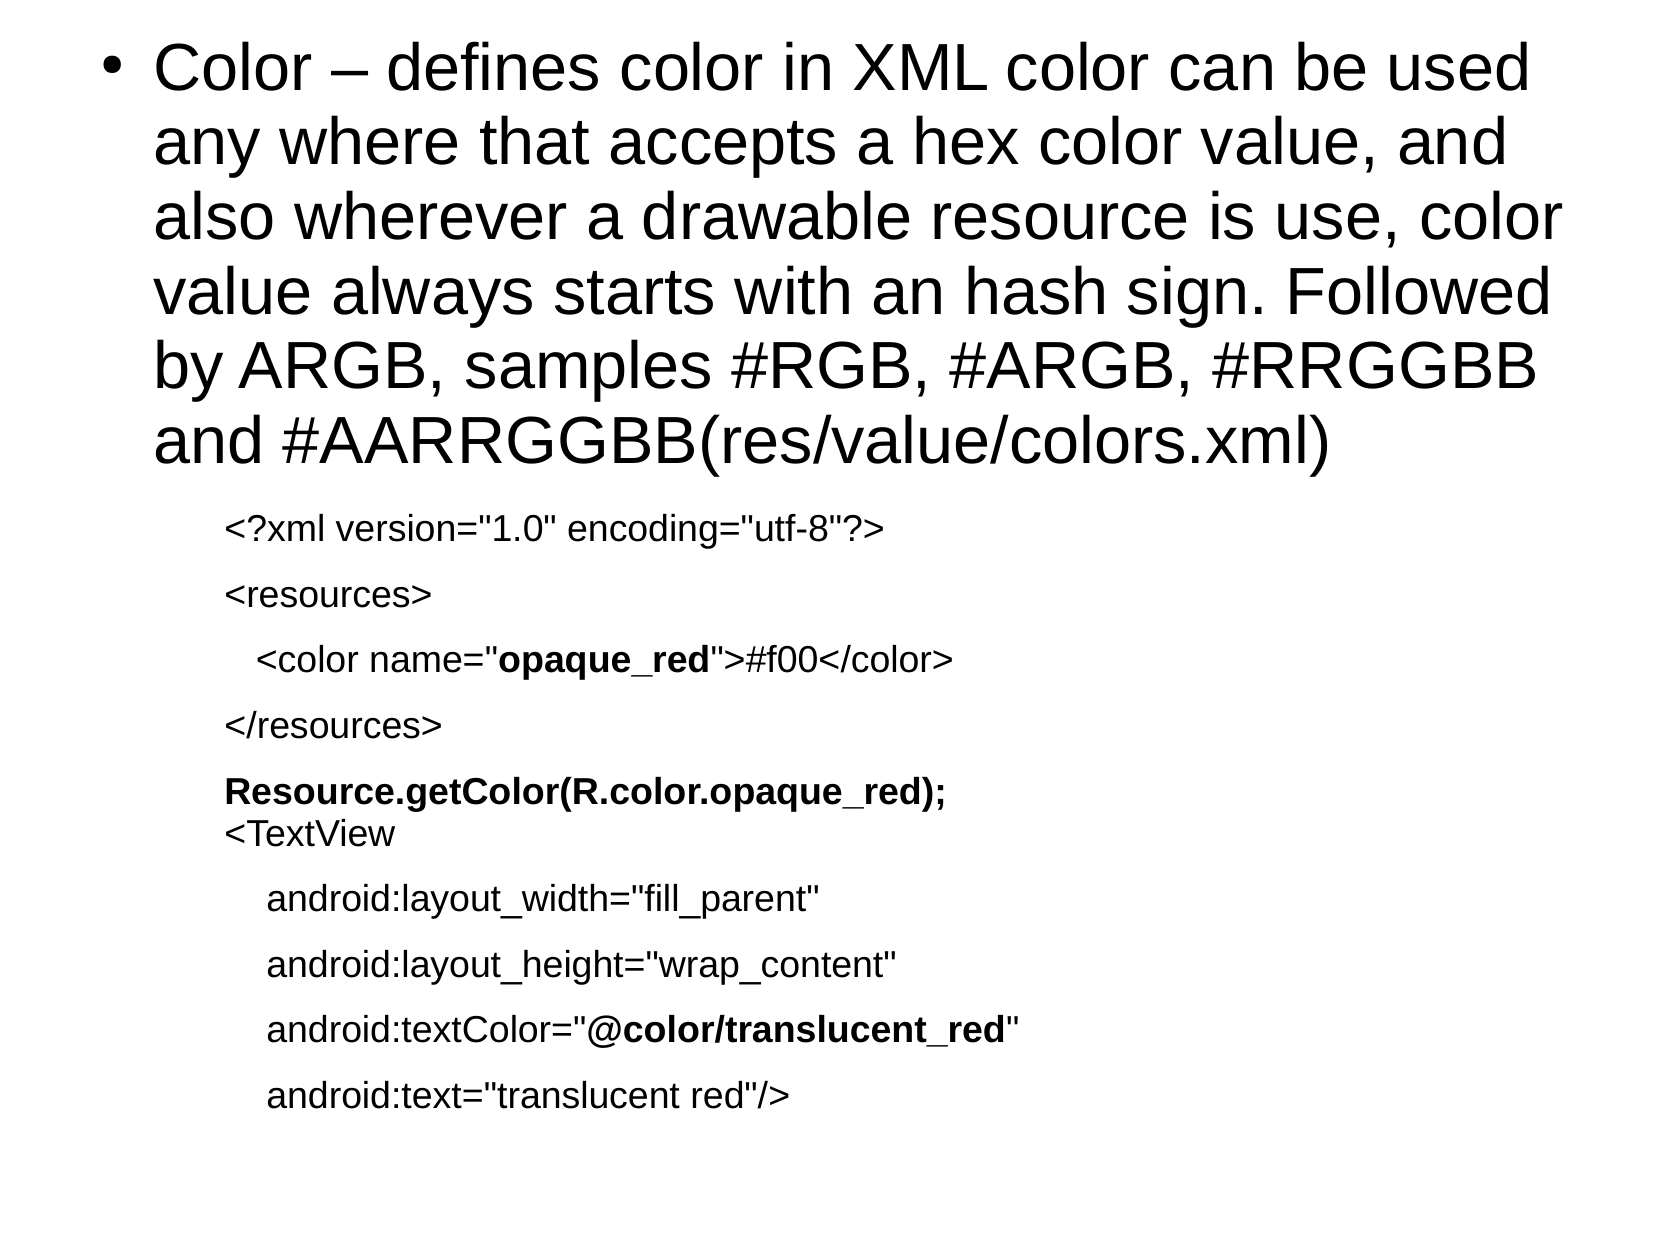

# Color – defines color in XML color can be used any where that accepts a hex color value, and also wherever a drawable resource is use, color value always starts with an hash sign. Followed by ARGB, samples #RGB, #ARGB, #RRGGBB and #AARRGGBB(res/value/colors.xml)
<?xml version="1.0" encoding="utf-8"?>
<resources>
 <color name="opaque_red">#f00</color>
</resources>
Resource.getColor(R.color.opaque_red);
<TextView
 android:layout_width="fill_parent"
 android:layout_height="wrap_content"
 android:textColor="@color/translucent_red"
 android:text="translucent red"/>